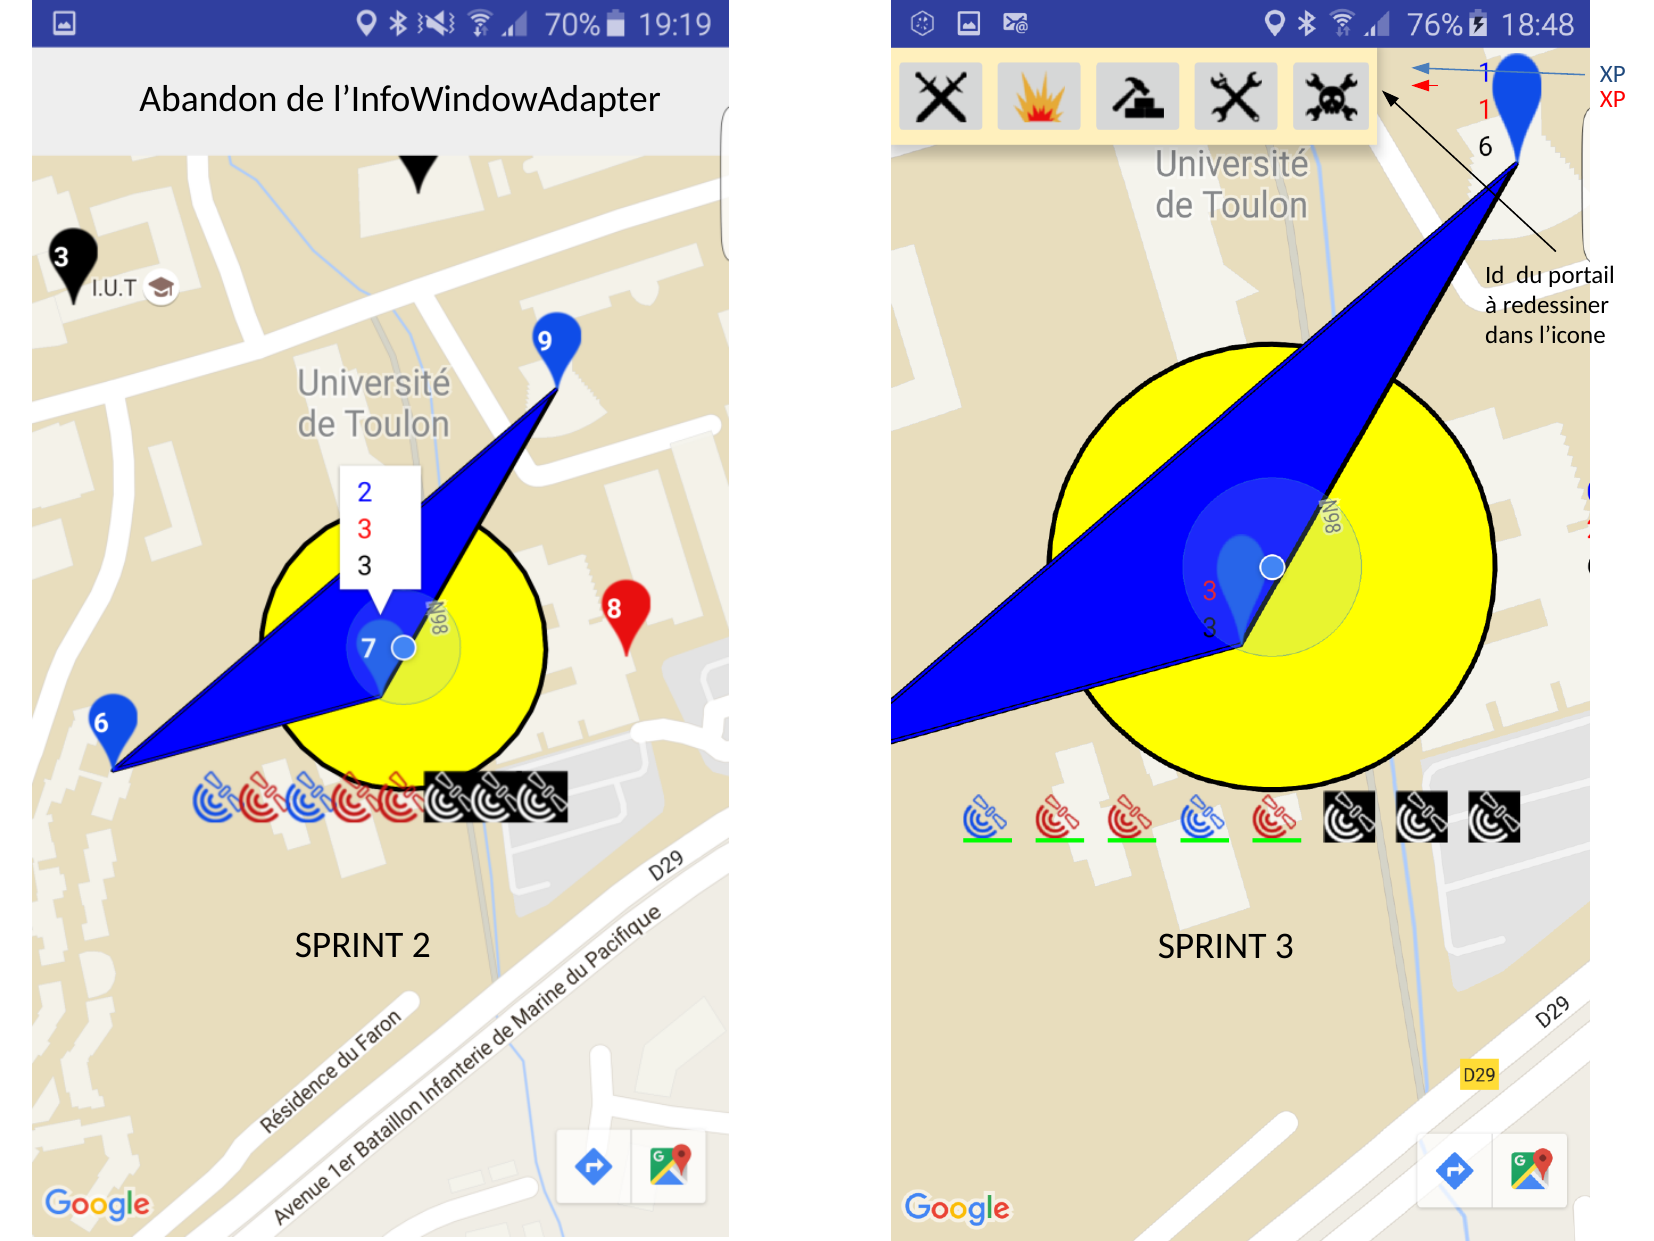

XP
Abandon de l’InfoWindowAdapter
XP
Id du portail
à redessiner dans l’icone
SPRINT 2
SPRINT 3